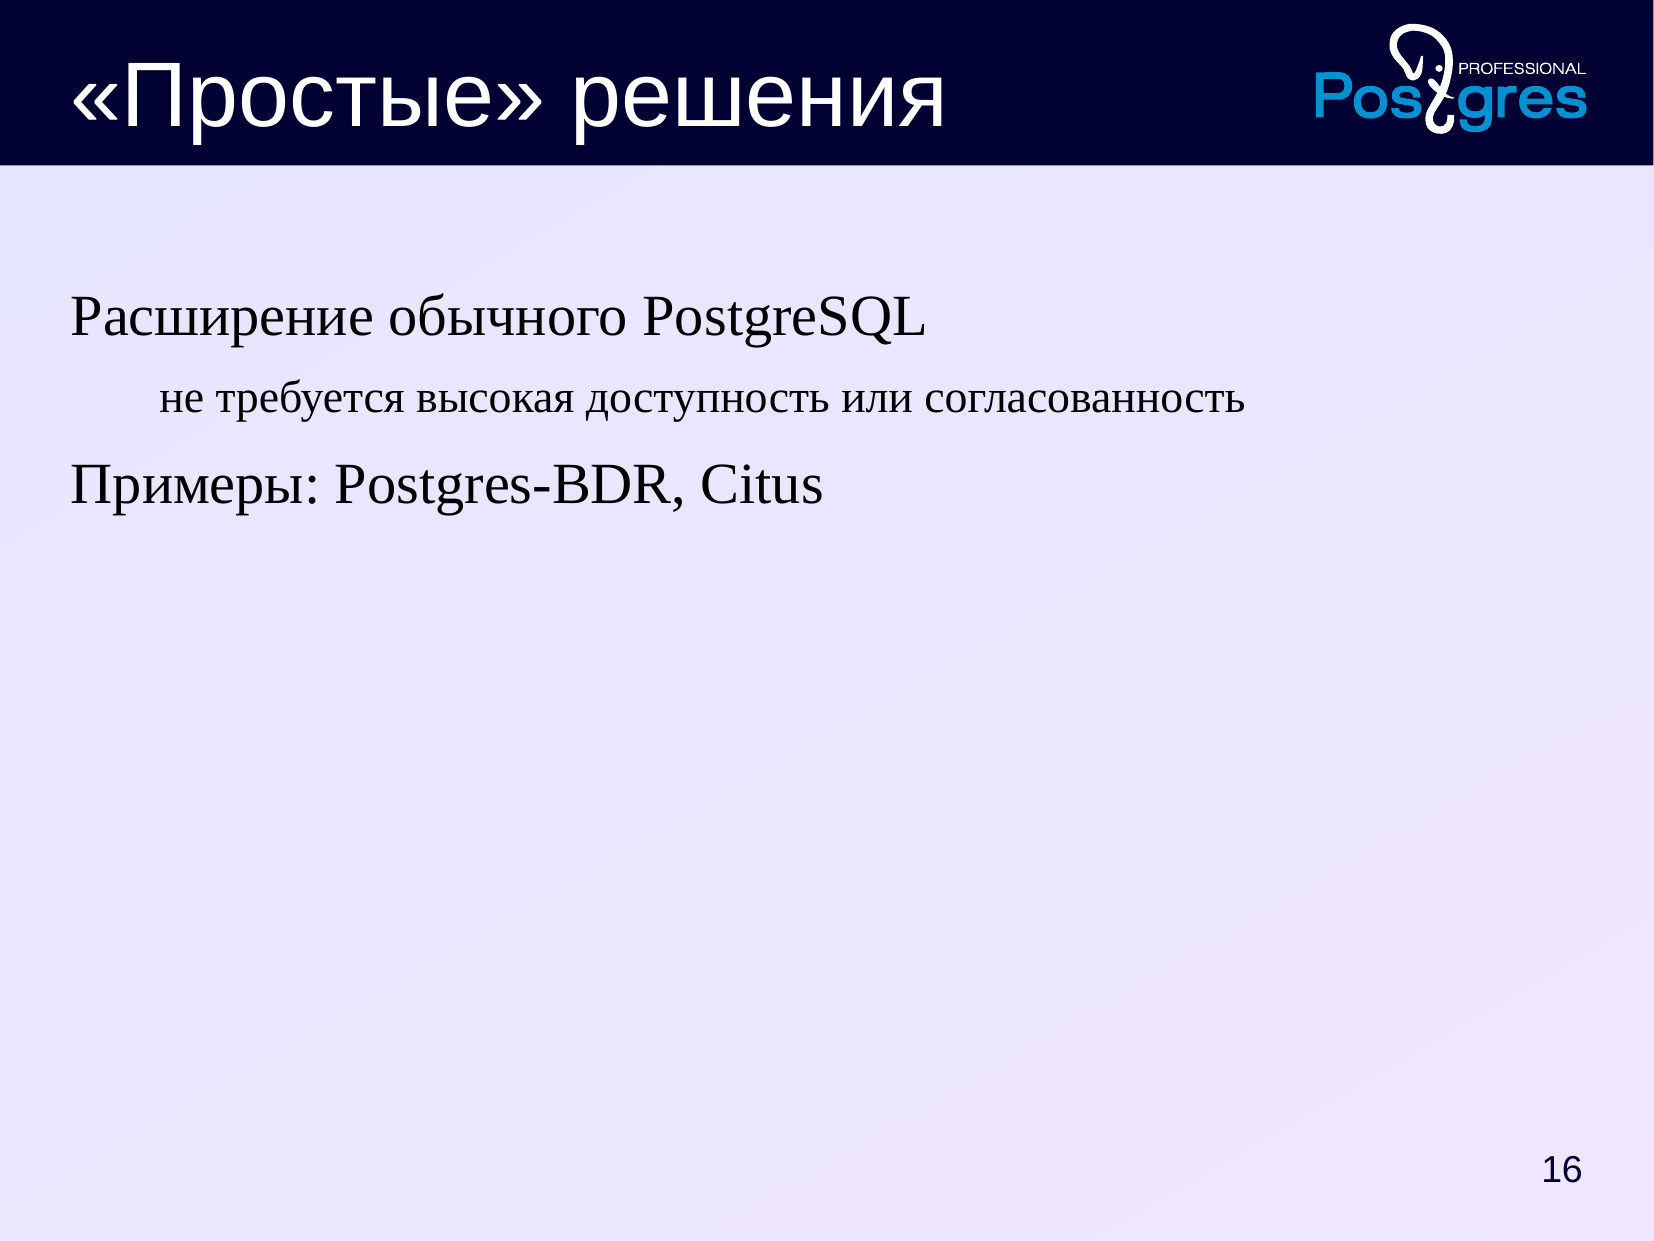

# «Простые» решения
Расширение обычного PostgreSQL
не требуется высокая доступность или согласованность
Примеры: Postgres-BDR, Citus